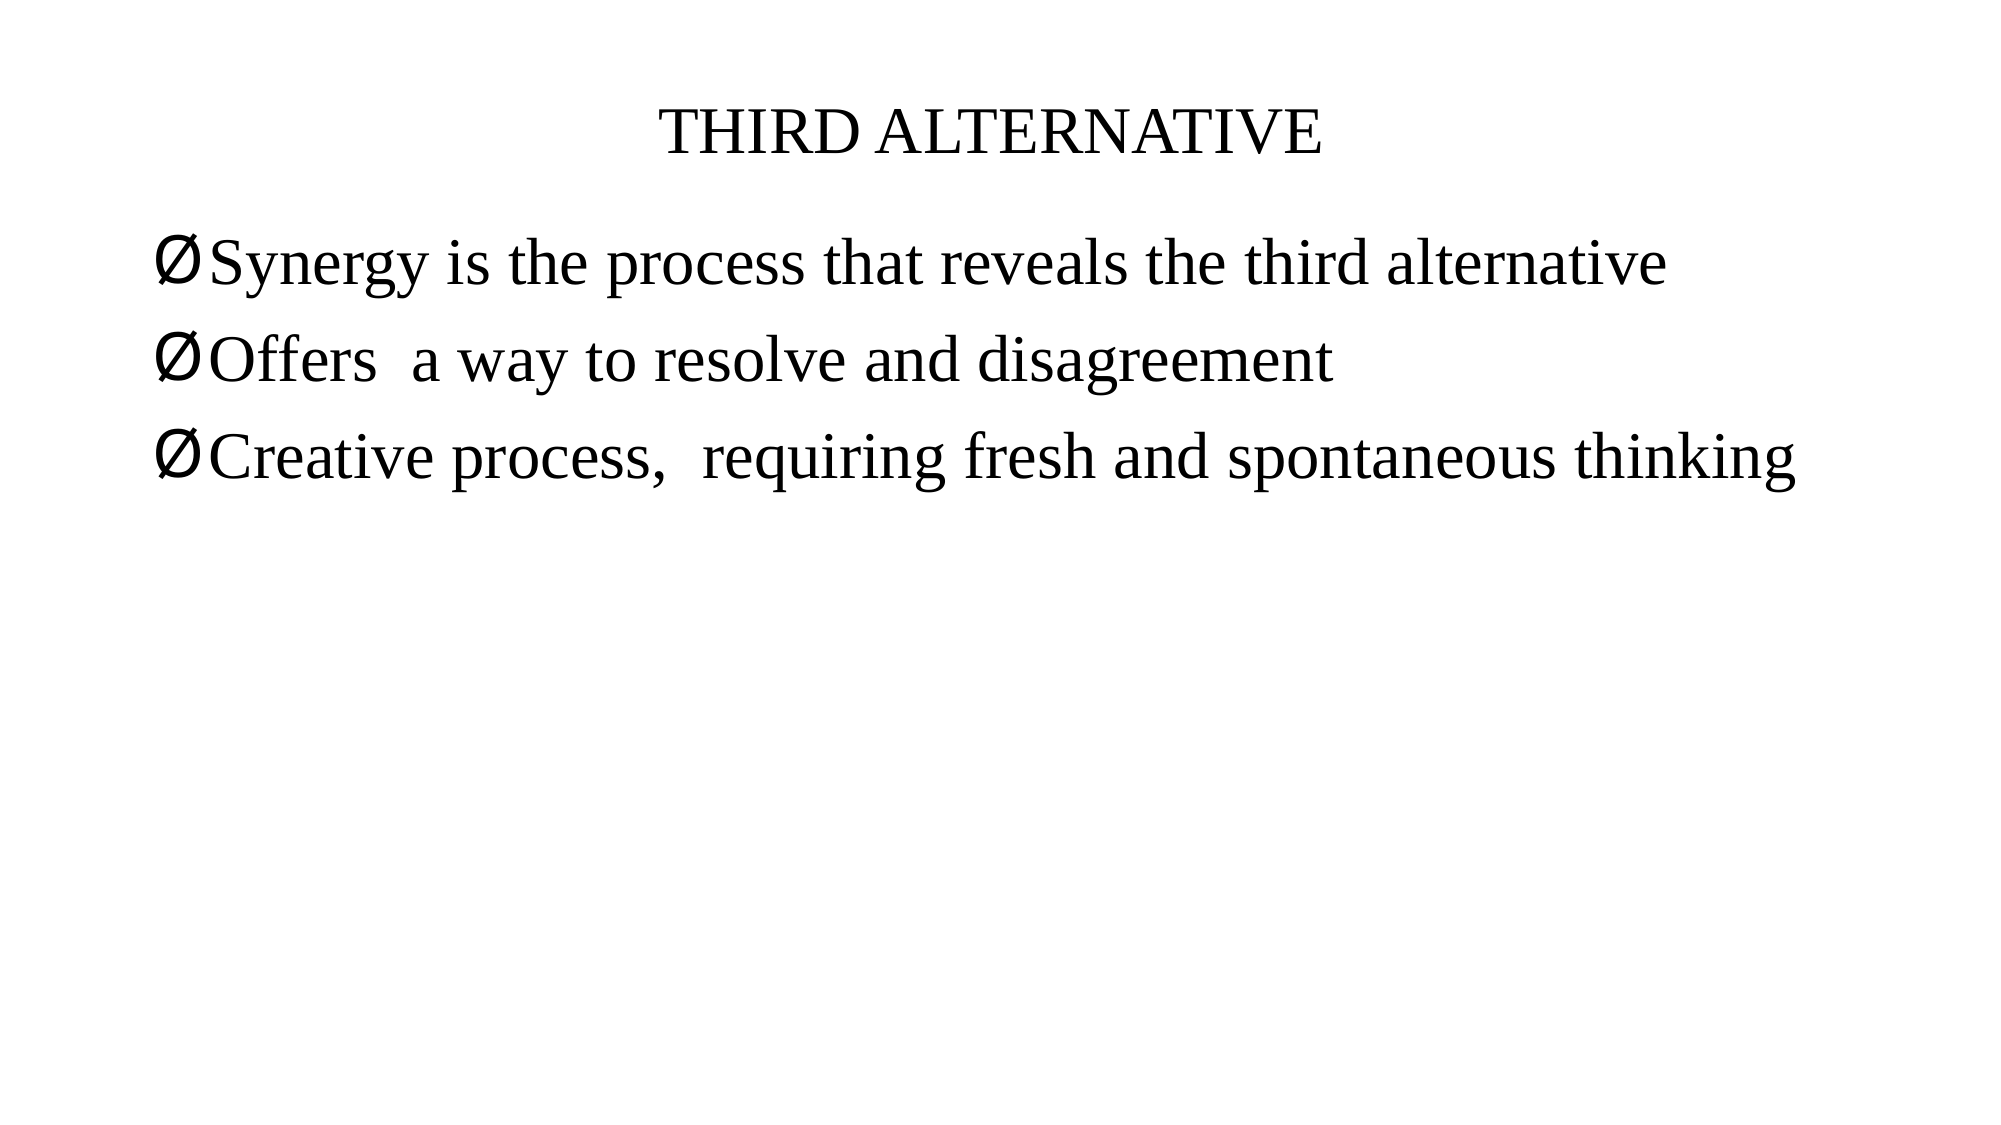

# THIRD ALTERNATIVE
Synergy is the process that reveals the third alternative
Offers a way to resolve and disagreement
Creative process, requiring fresh and spontaneous thinking